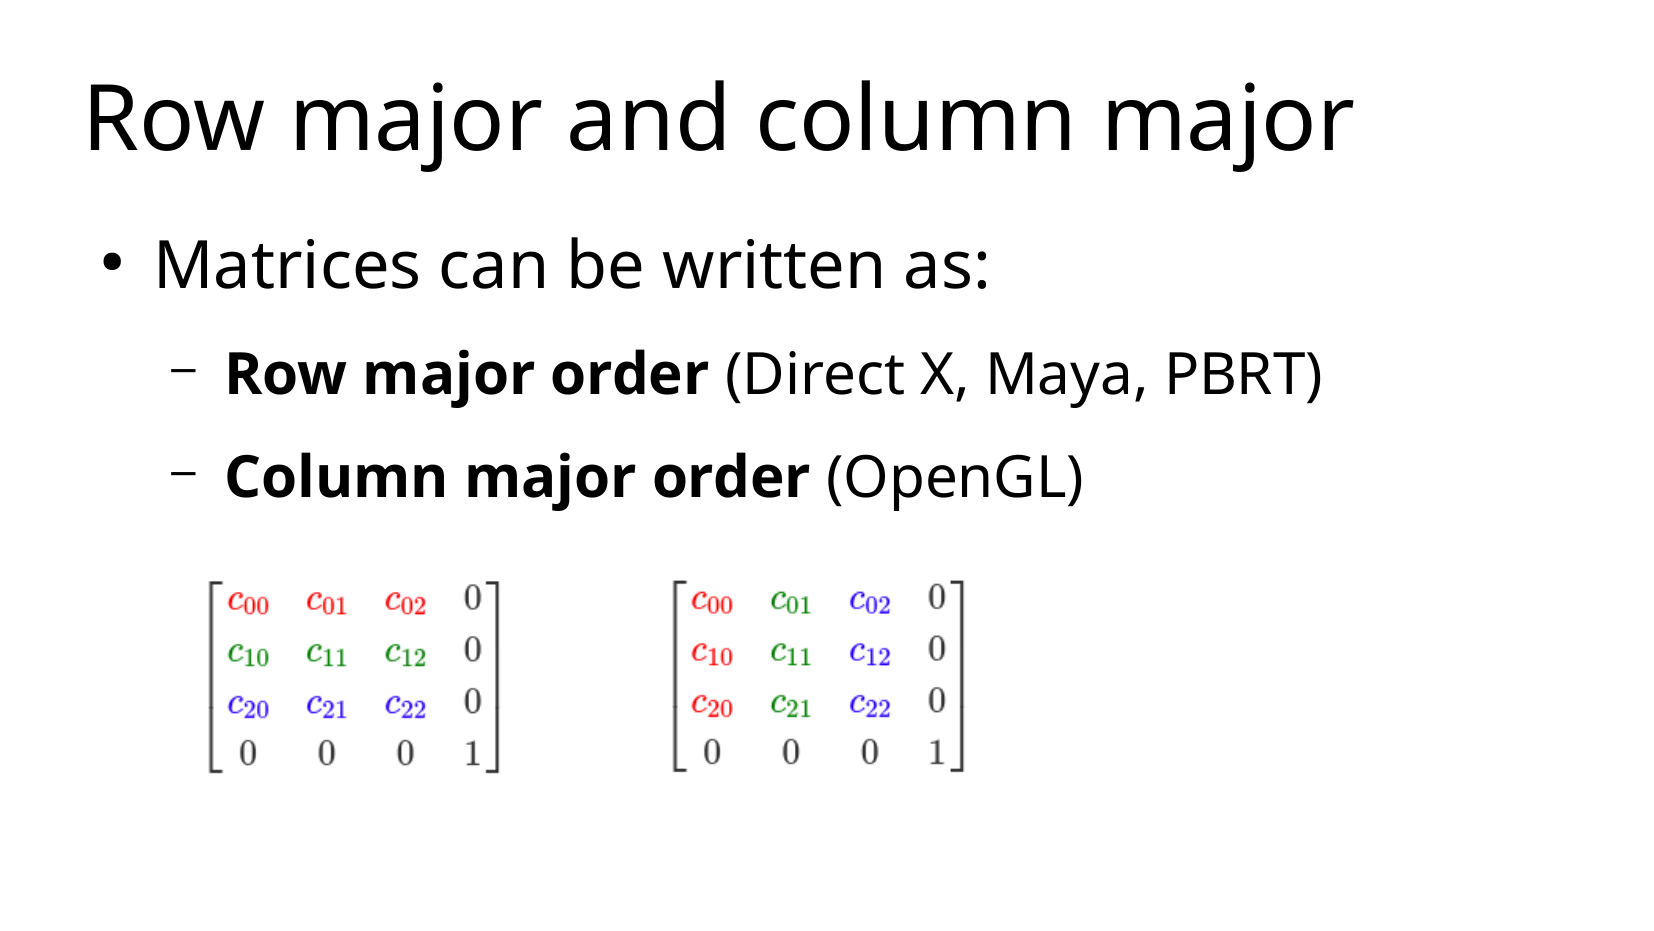

# Row major and column major
Matrices can be written as:
Row major order (Direct X, Maya, PBRT)
Column major order (OpenGL)